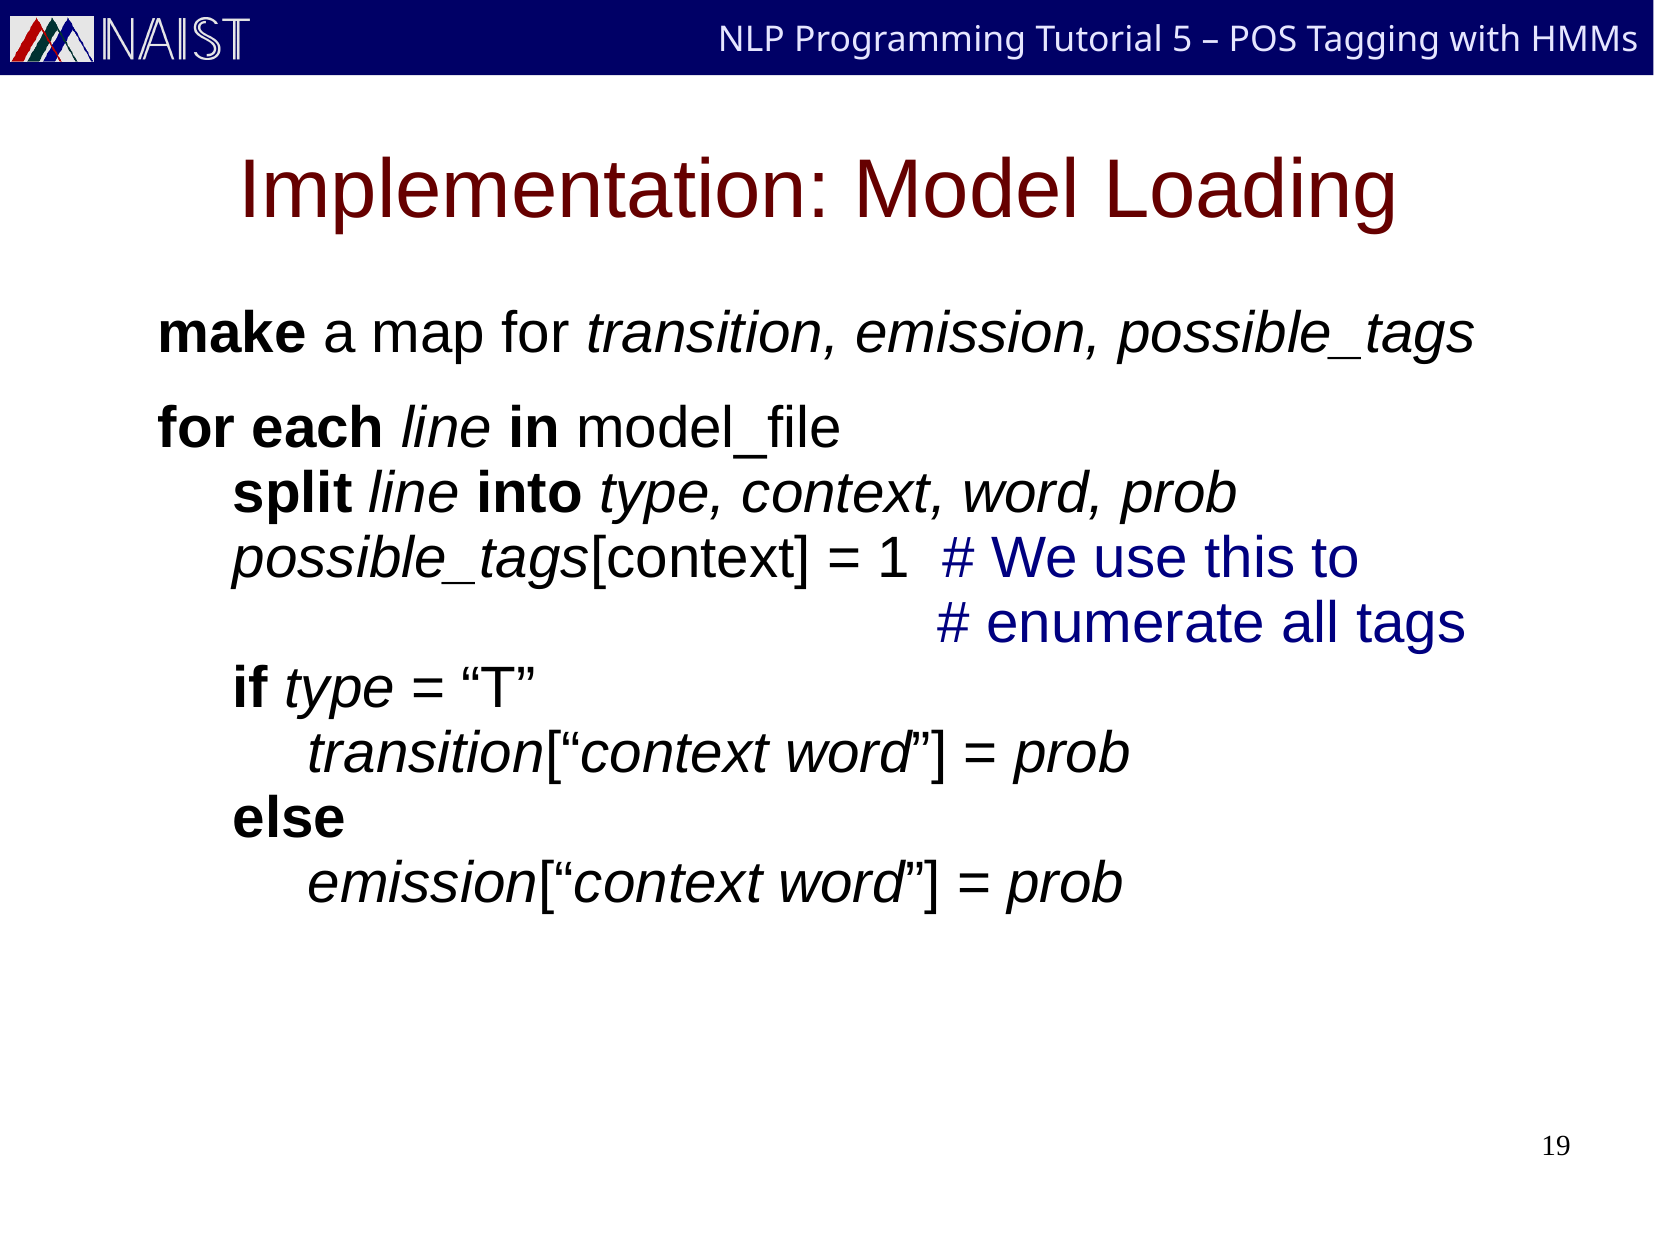

# Implementation: Model Loading
make a map for transition, emission, possible_tags
for each line in model_file
	split line into type, context, word, prob
	possible_tags[context] = 1 # We use this to
 # enumerate all tags
	if type = “T”
		transition[“context word”] = prob
	else
		emission[“context word”] = prob
19